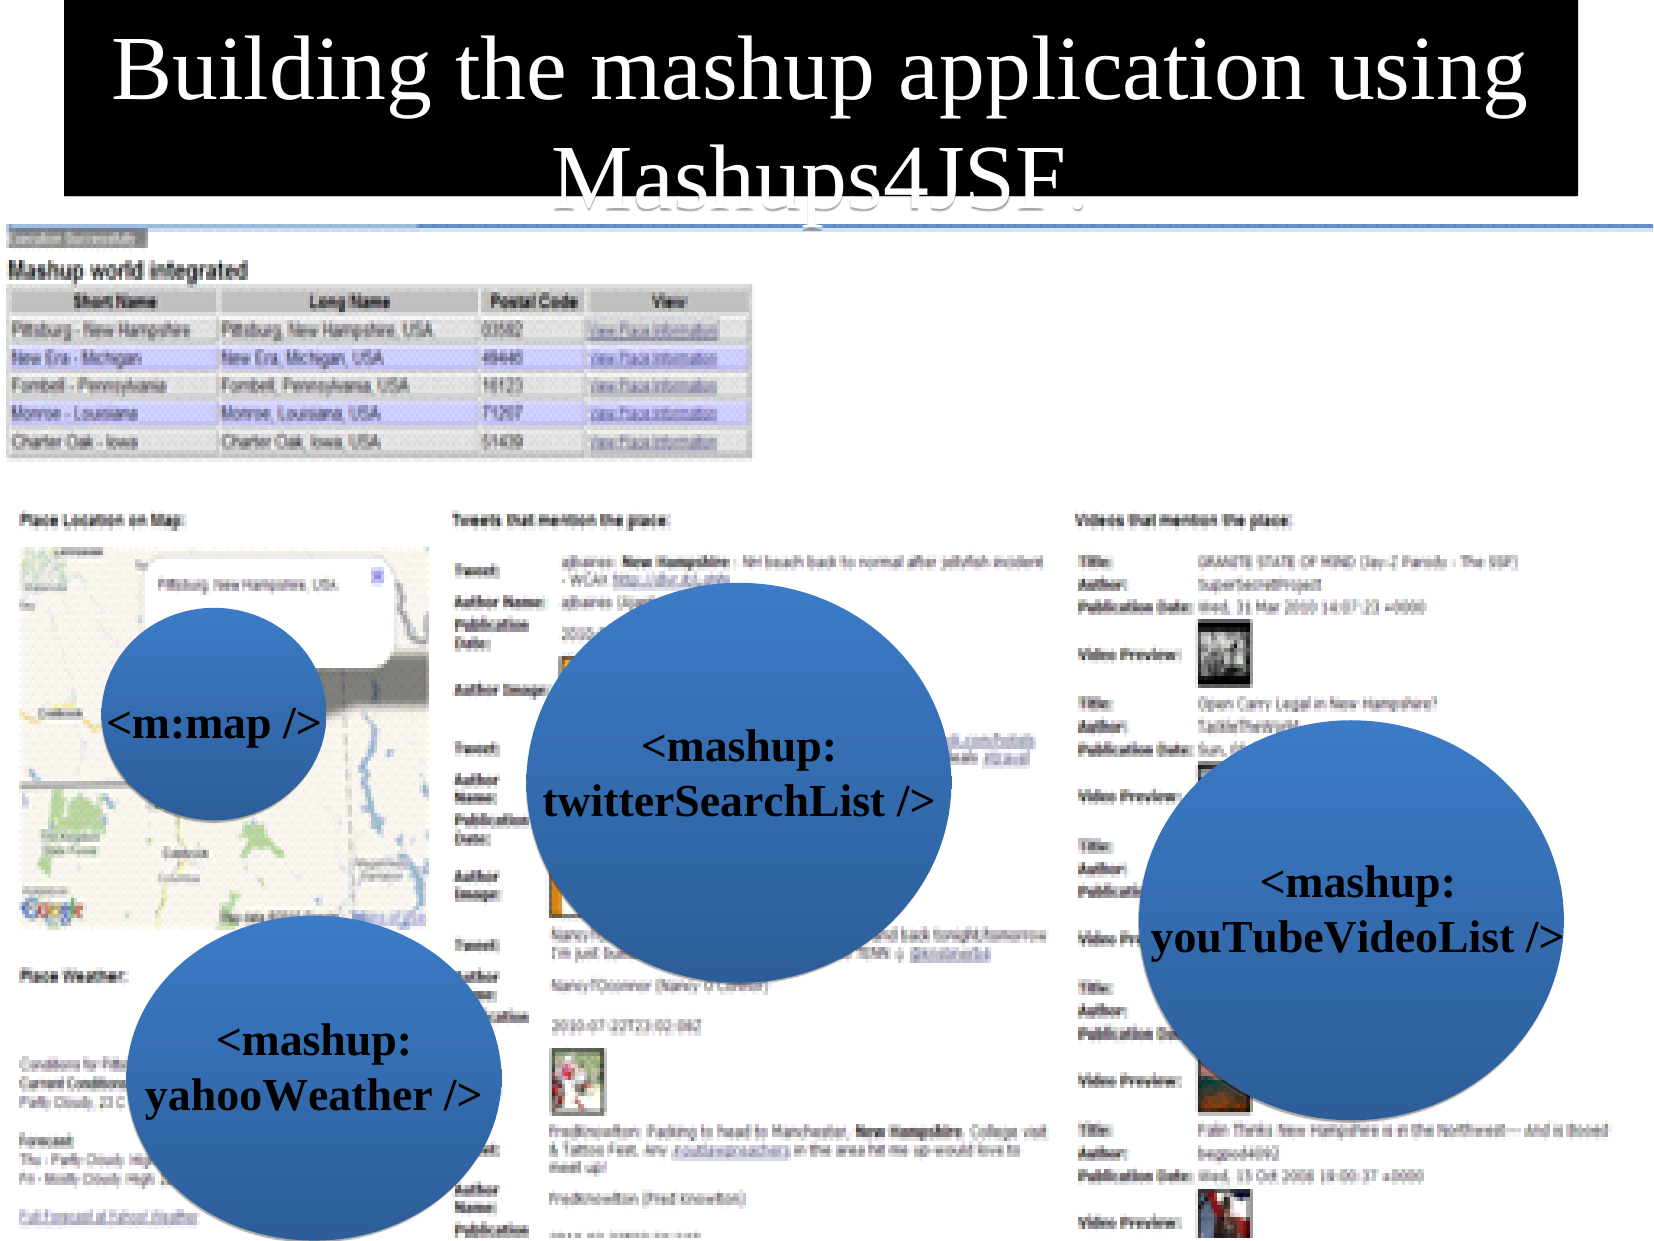

Building the mashup application using Mashups4JSF.
<m:map />
<mashup:
twitterSearchList />
<mashup:
youTubeVideoList />
<mashup:
yahooWeather />